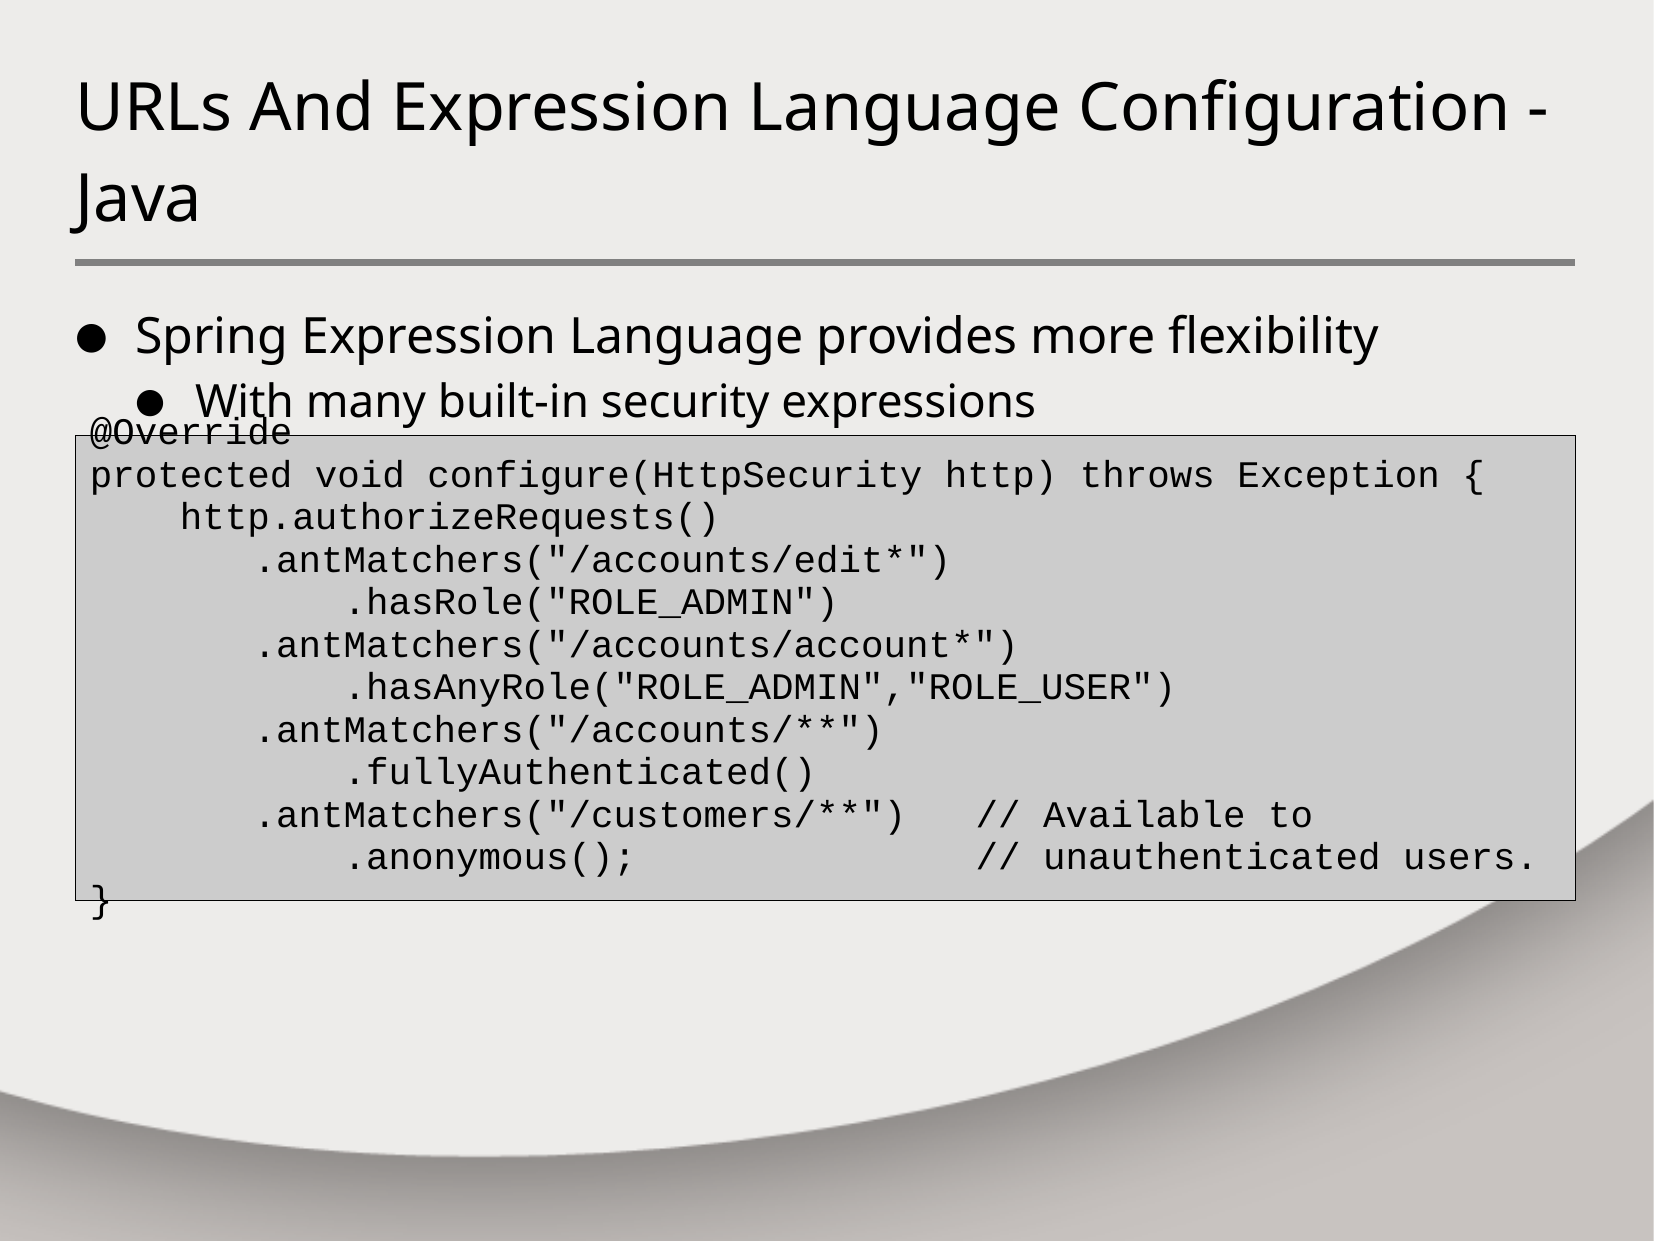

# URLs And Expression Language Configuration - Java
Spring Expression Language provides more flexibility
With many built-in security expressions
@Override
protected void configure(HttpSecurity http) throws Exception {
 http.authorizeRequests()
	 .antMatchers("/accounts/edit*")
	 .hasRole("ROLE_ADMIN")
	 .antMatchers("/accounts/account*")
	 .hasAnyRole("ROLE_ADMIN","ROLE_USER")
	 .antMatchers("/accounts/**")
	 .fullyAuthenticated()
	 .antMatchers("/customers/**")	// Available to
	 .anonymous();					// unauthenticated users.
}